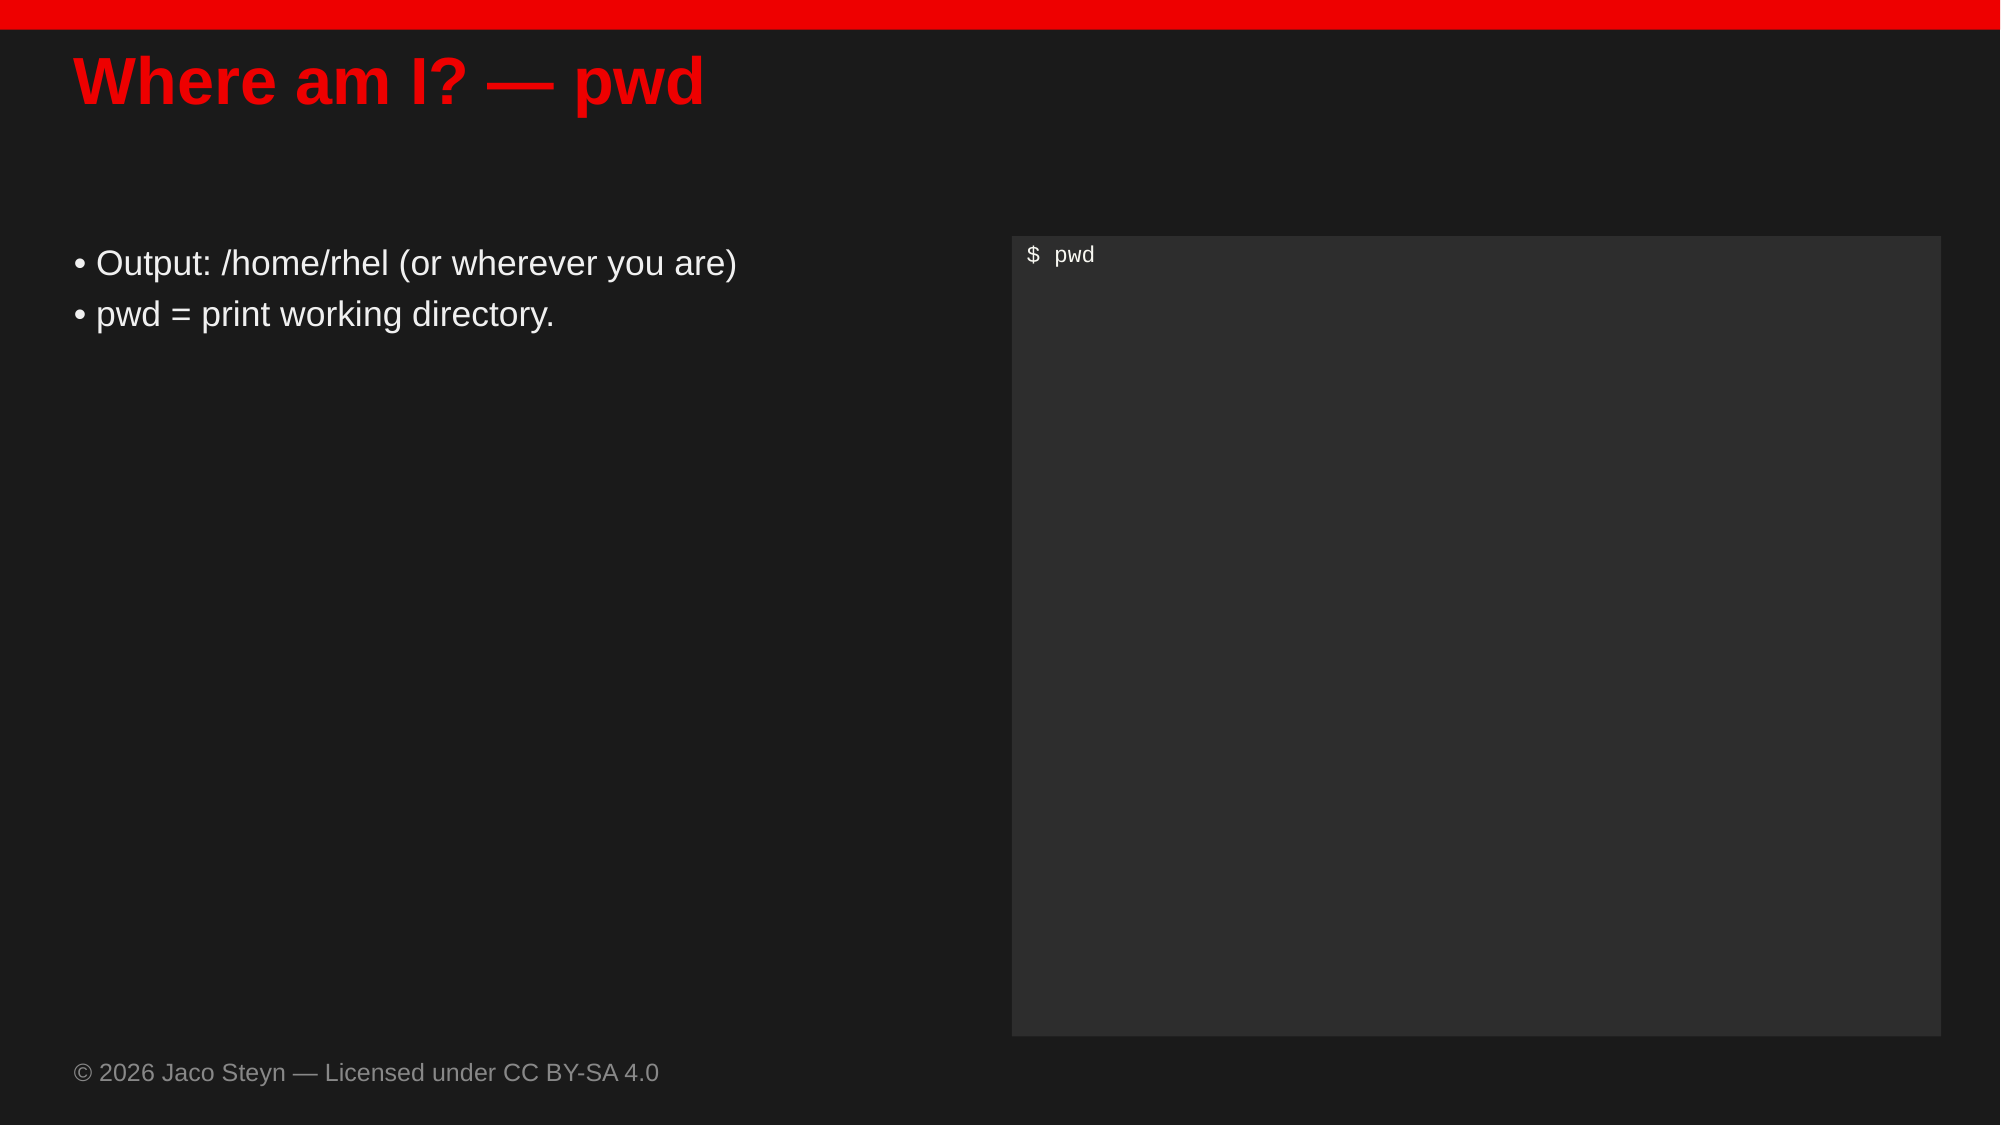

Where am I? — pwd
• Output: /home/rhel (or wherever you are)
• pwd = print working directory.
$ pwd
© 2026 Jaco Steyn — Licensed under CC BY-SA 4.0